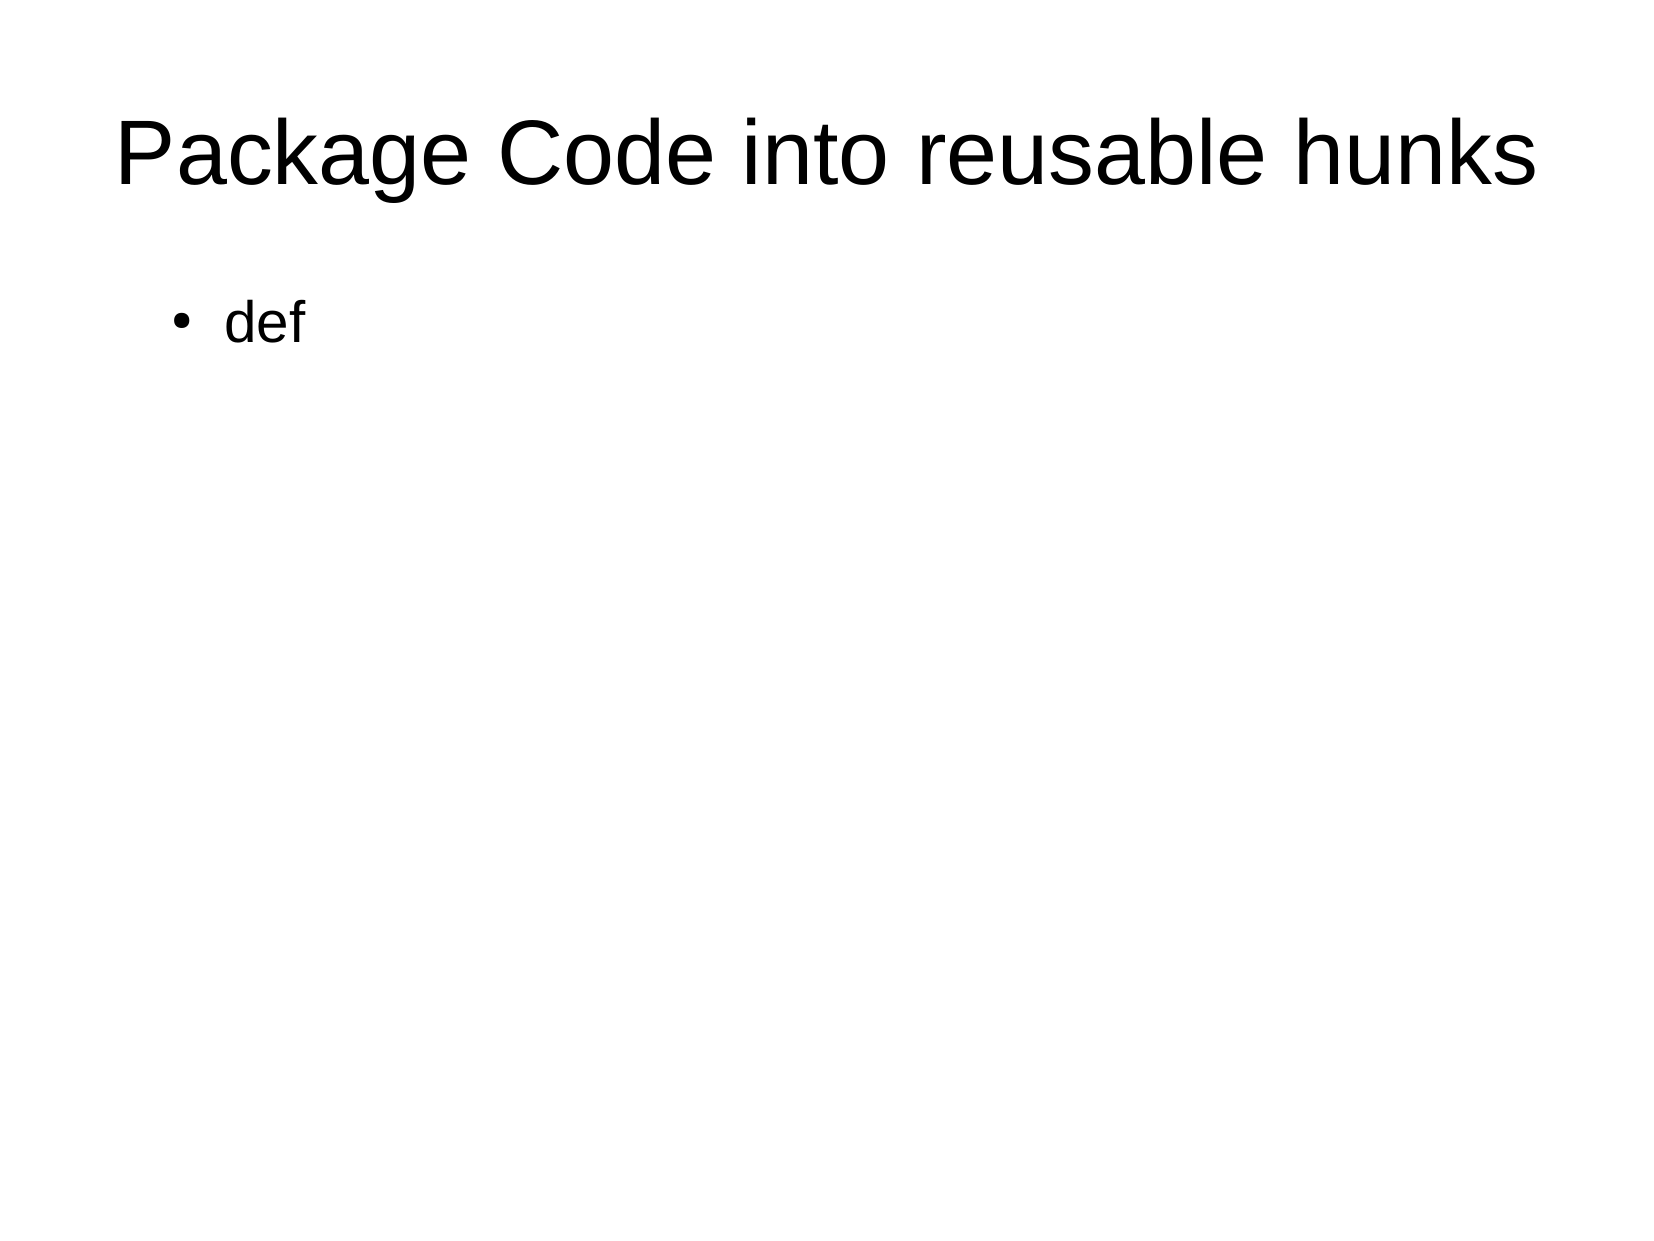

# Package Code into reusable hunks
def